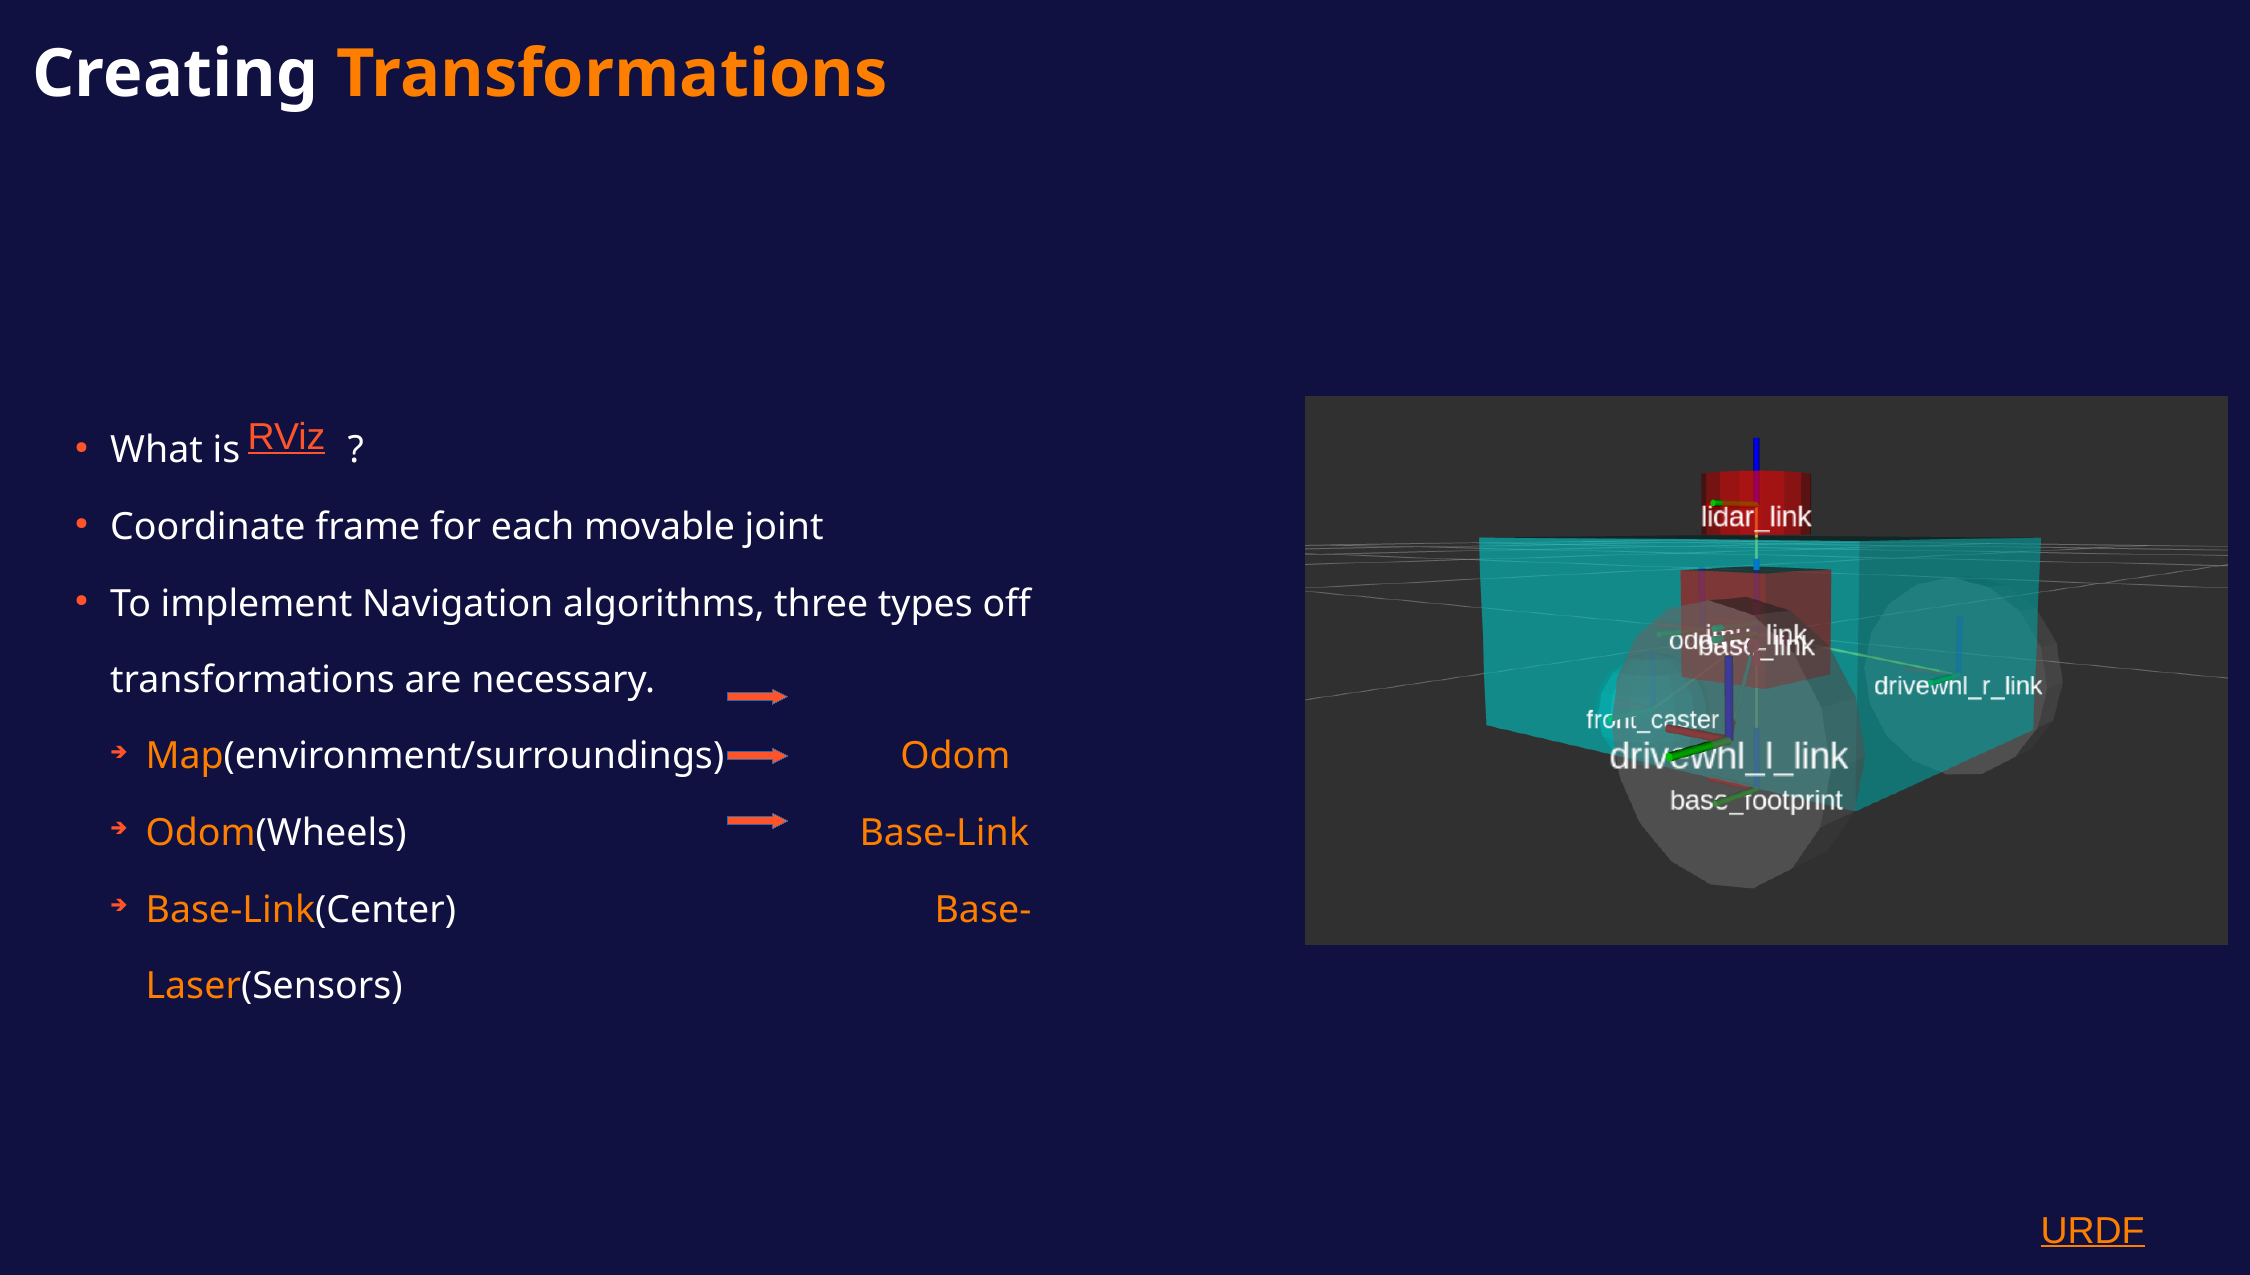

Creating Transformations
What is ?
Coordinate frame for each movable joint
To implement Navigation algorithms, three types off transformations are necessary.
Map(environment/surroundings) Odom
Odom(Wheels) 				 Base-Link
Base-Link(Center) 	 Base-Laser(Sensors)
RViz
URDF